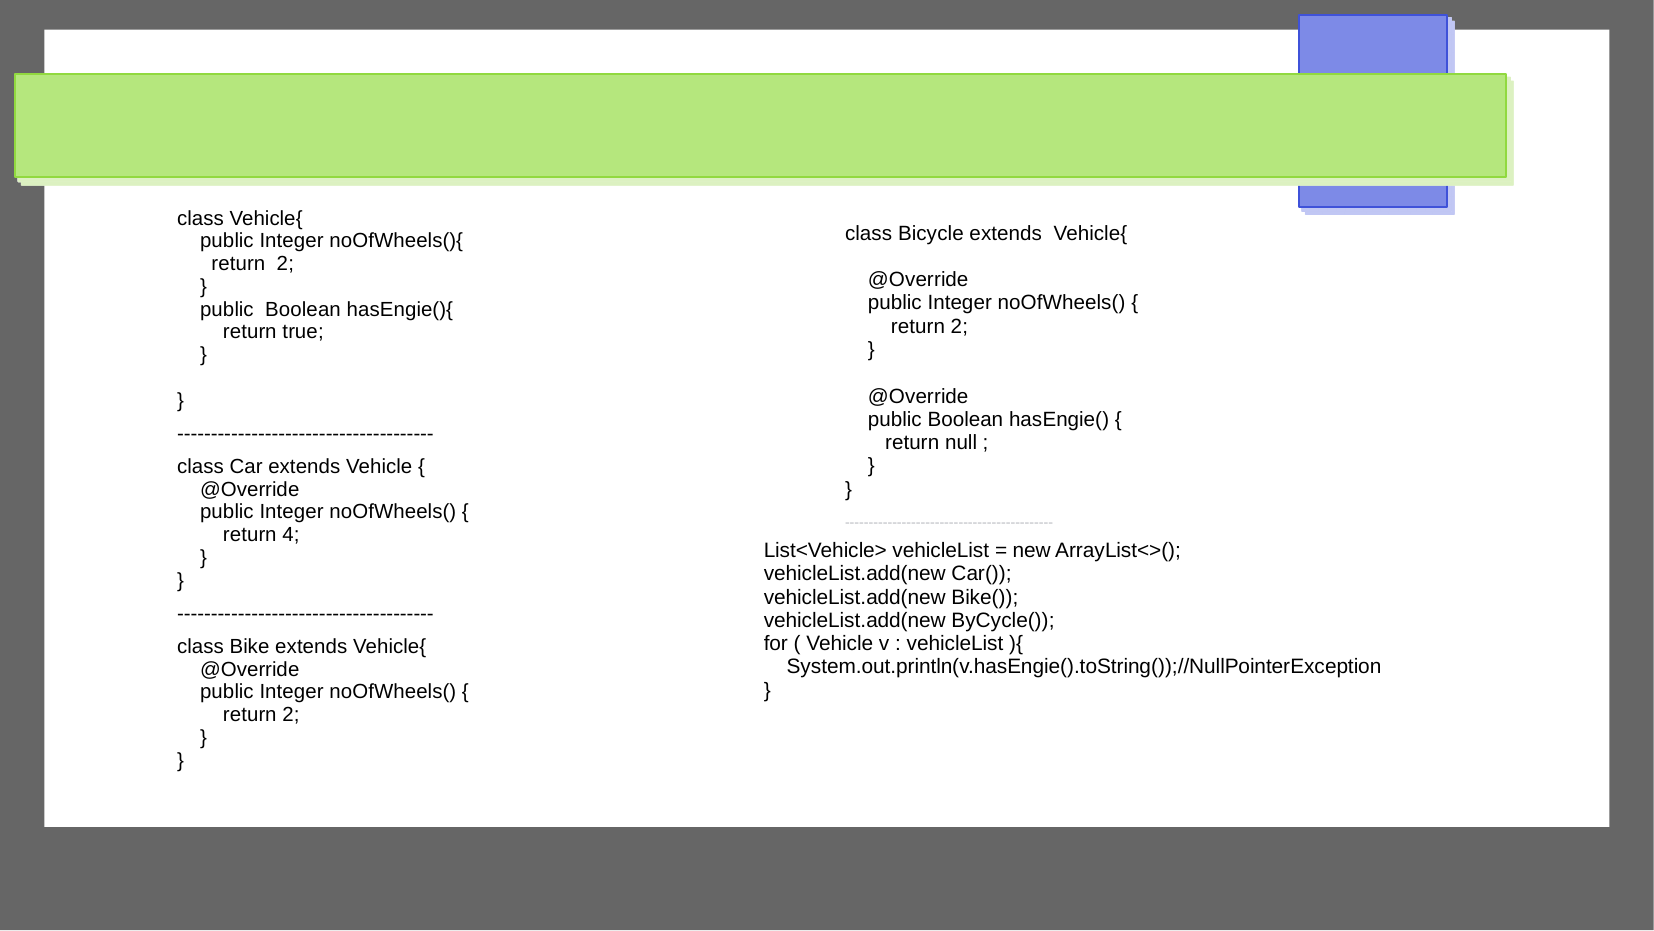

# class Vehicle{ public Integer noOfWheels(){ return 2; } public Boolean hasEngie(){ return true; } }
--------------------------------------
class Car extends Vehicle {
 @Override
 public Integer noOfWheels() {
 return 4;
 }
}
--------------------------------------
class Bike extends Vehicle{
 @Override
 public Integer noOfWheels() {
 return 2;
 }
}
class Bicycle extends Vehicle{
 @Override
 public Integer noOfWheels() {
 return 2;
 }
 @Override
 public Boolean hasEngie() {
 return null ;
 }
}
--------------------------------------------
List<Vehicle> vehicleList = new ArrayList<>();
vehicleList.add(new Car());
vehicleList.add(new Bike());
vehicleList.add(new ByCycle());
for ( Vehicle v : vehicleList ){
 System.out.println(v.hasEngie().toString());//NullPointerException
}